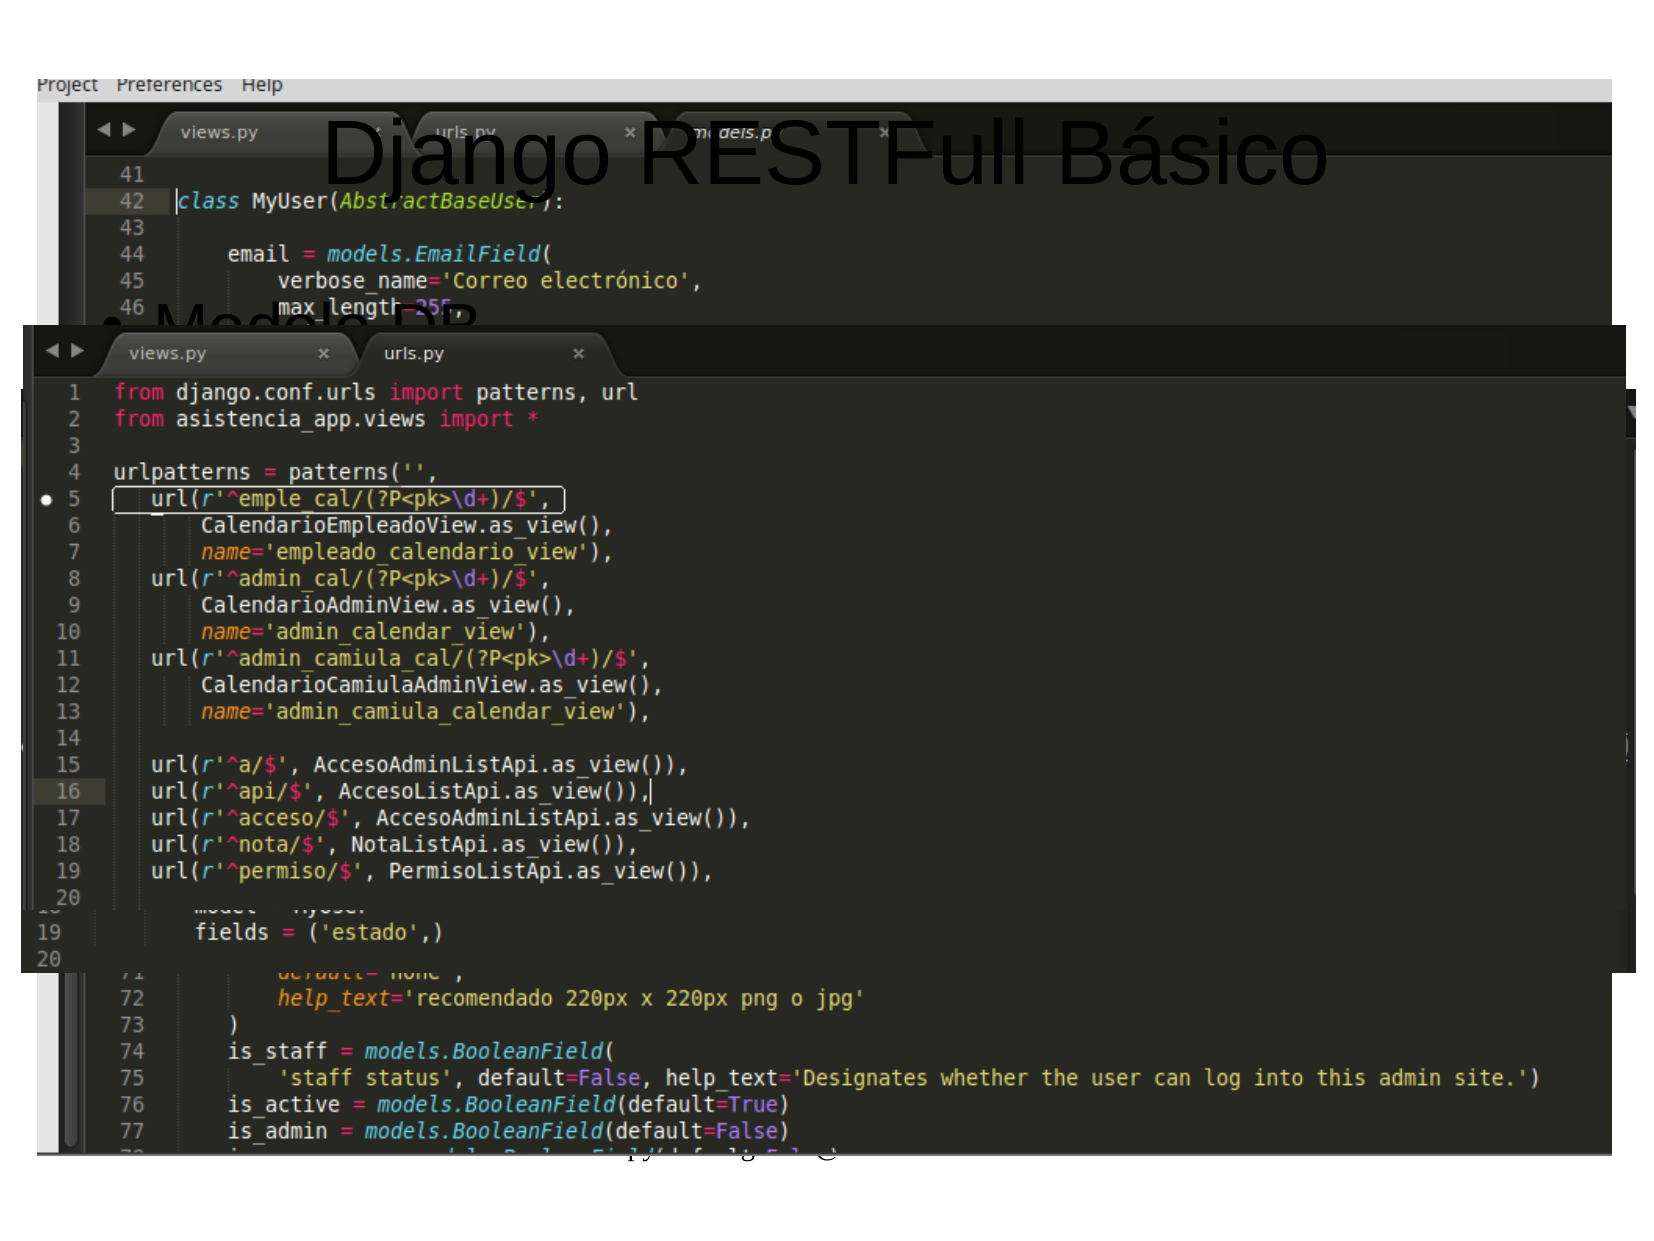

# Django RESTFull Básico
Modelo DB
python.org.ve - @HernanRamirez